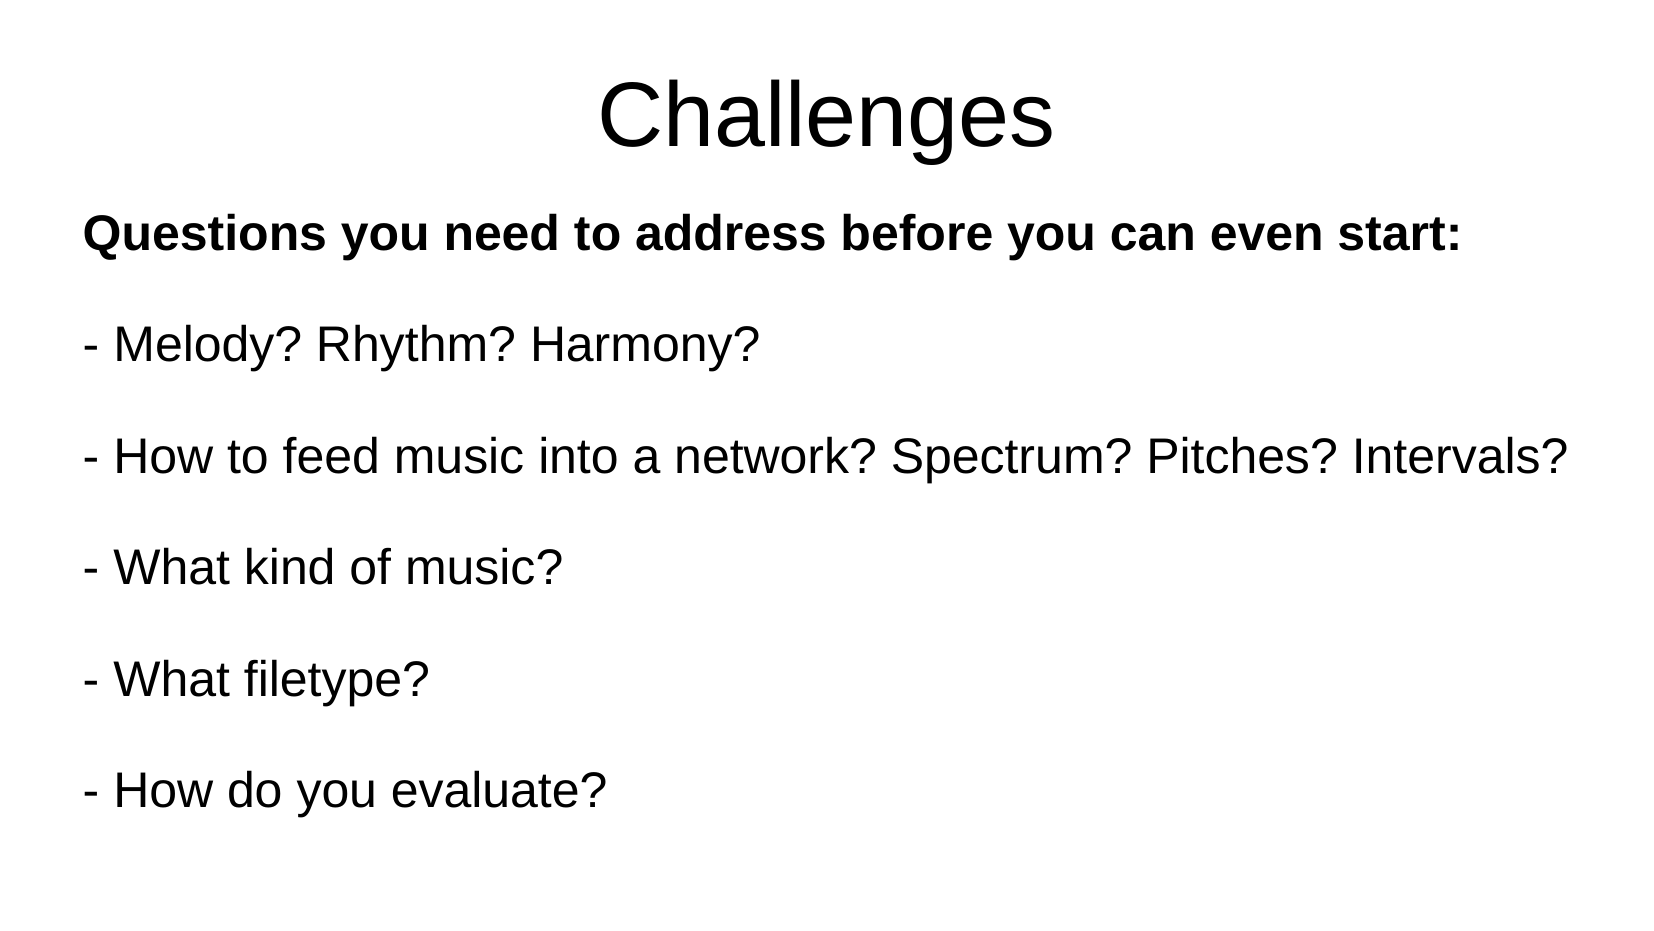

# Challenges
Questions you need to address before you can even start:
- Melody? Rhythm? Harmony?
- How to feed music into a network? Spectrum? Pitches? Intervals?
- What kind of music?
- What filetype?
- How do you evaluate?